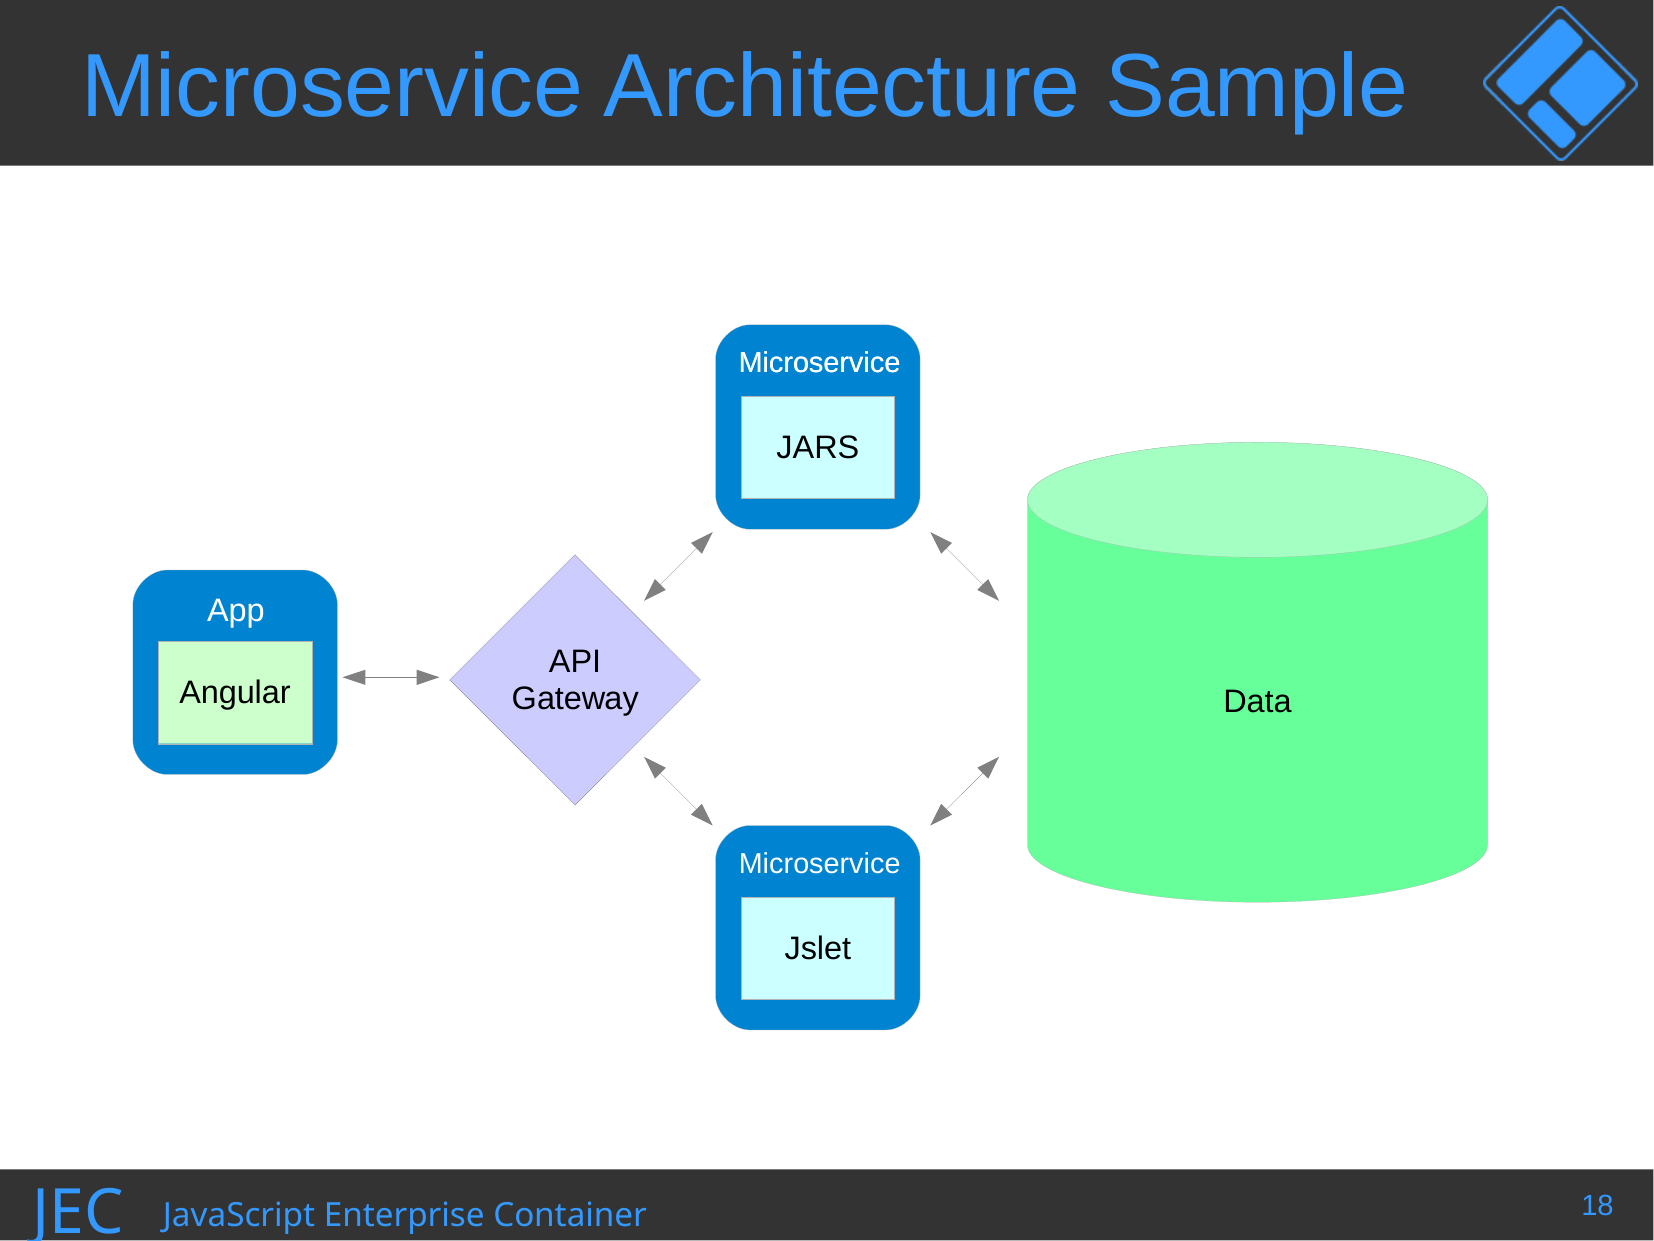

# Microservice Architecture Sample
JEC
18
JavaScript Enterprise Container